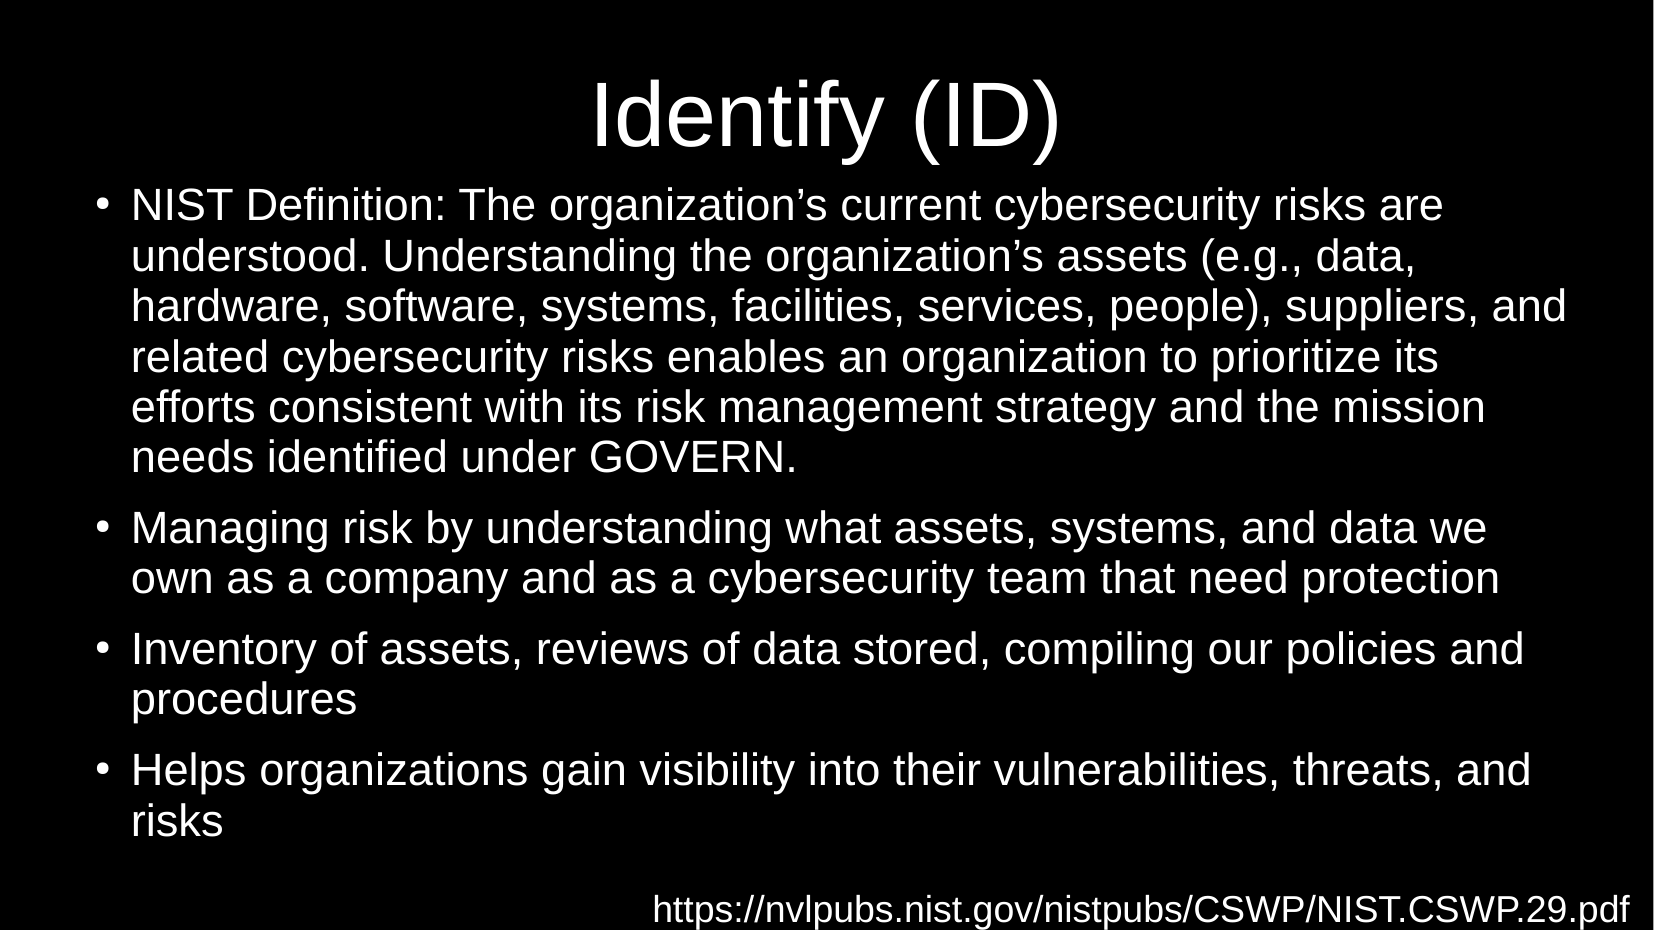

# Identify (ID)
NIST Definition: The organization’s current cybersecurity risks are understood. Understanding the organization’s assets (e.g., data, hardware, software, systems, facilities, services, people), suppliers, and related cybersecurity risks enables an organization to prioritize its efforts consistent with its risk management strategy and the mission needs identified under GOVERN.
Managing risk by understanding what assets, systems, and data we own as a company and as a cybersecurity team that need protection
Inventory of assets, reviews of data stored, compiling our policies and procedures
Helps organizations gain visibility into their vulnerabilities, threats, and risks
https://nvlpubs.nist.gov/nistpubs/CSWP/NIST.CSWP.29.pdf